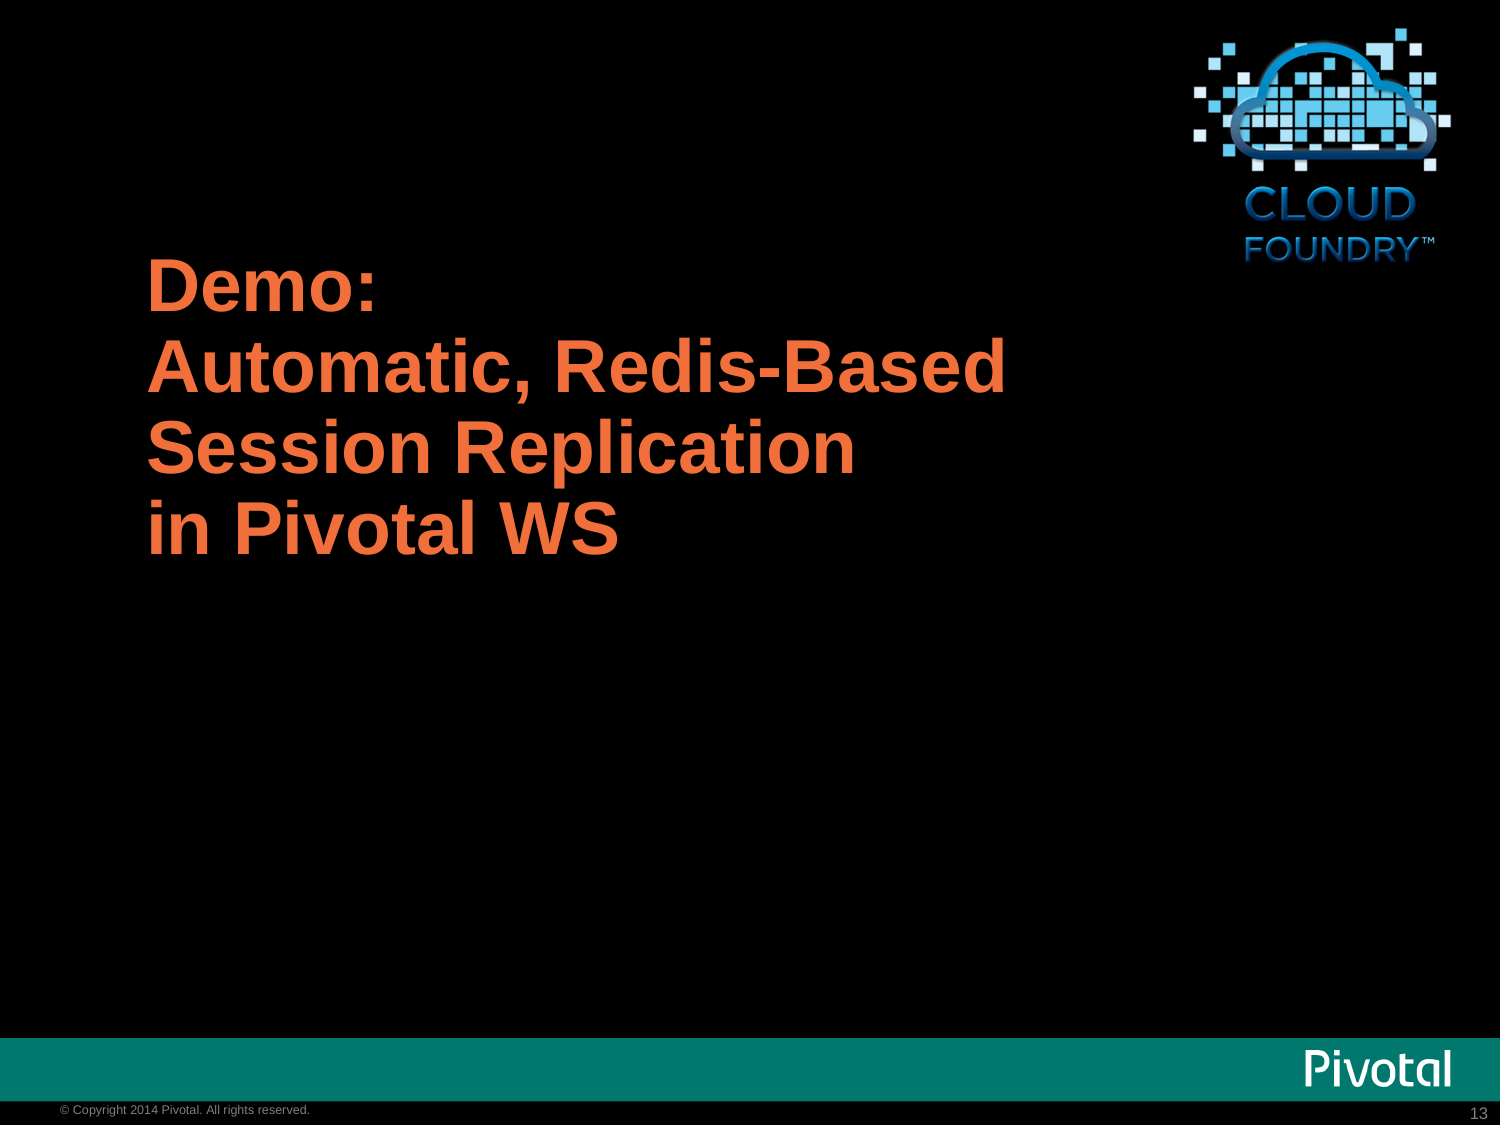

# Demo: Automatic, Redis-Based Session Replication in Pivotal WS